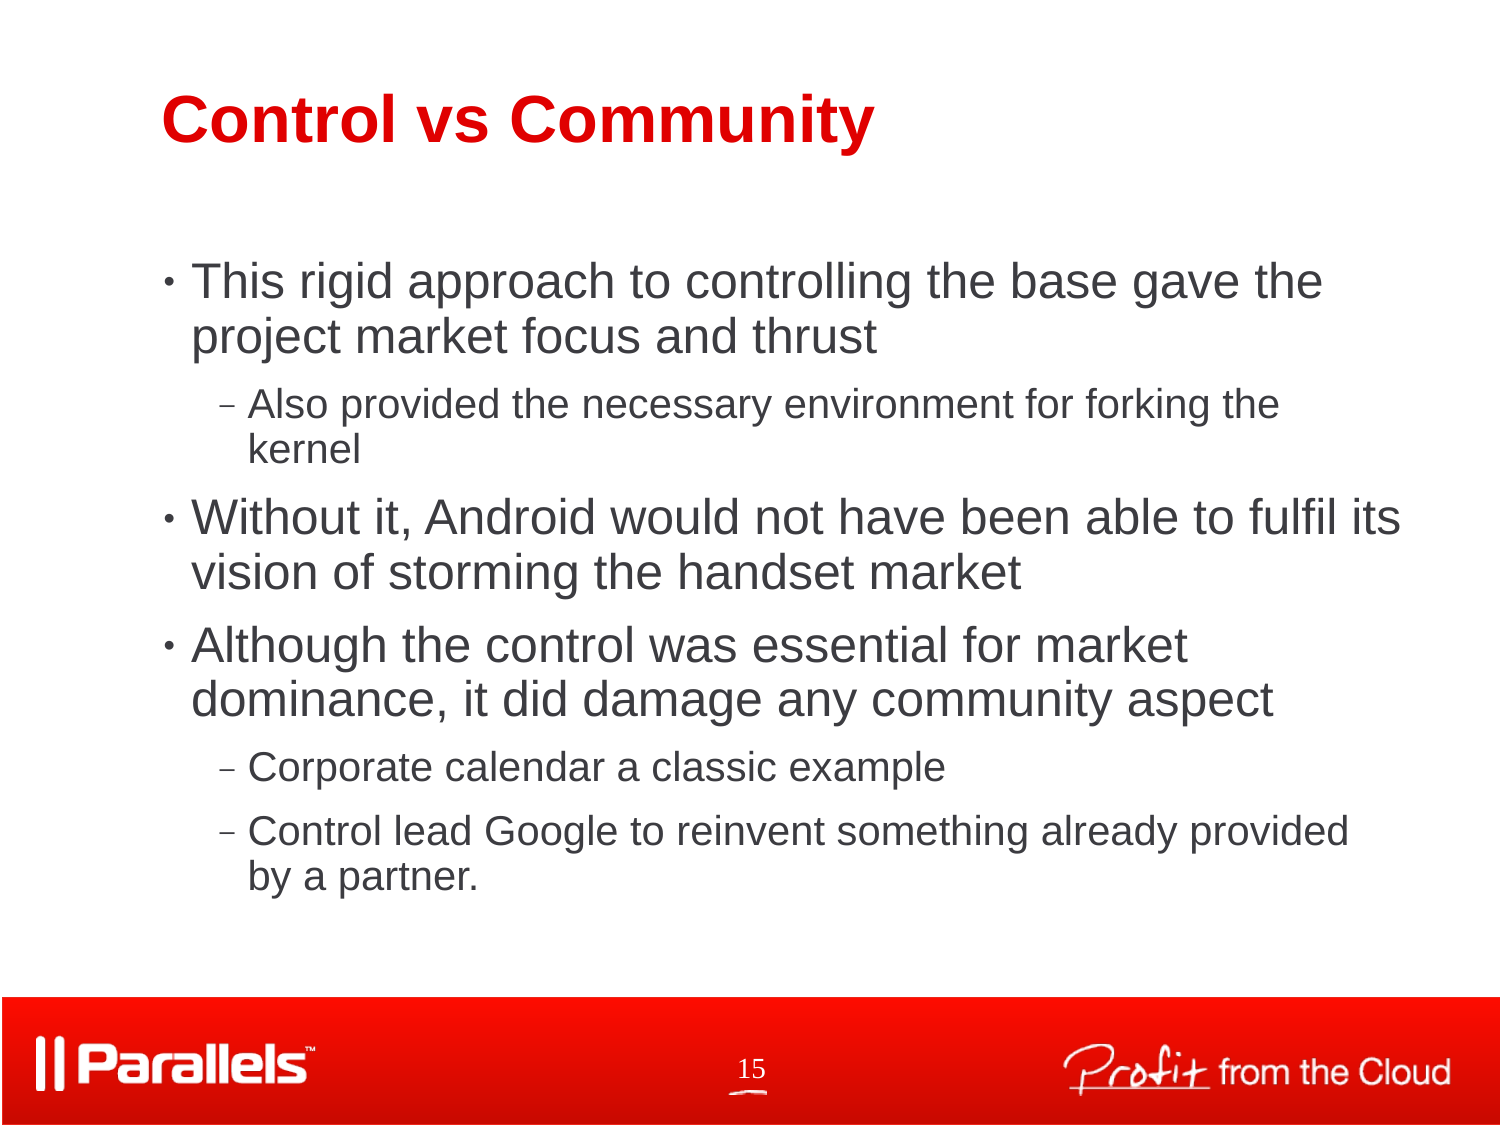

# Control vs Community
This rigid approach to controlling the base gave the project market focus and thrust
Also provided the necessary environment for forking the kernel
Without it, Android would not have been able to fulfil its vision of storming the handset market
Although the control was essential for market dominance, it did damage any community aspect
Corporate calendar a classic example
Control lead Google to reinvent something already provided by a partner.